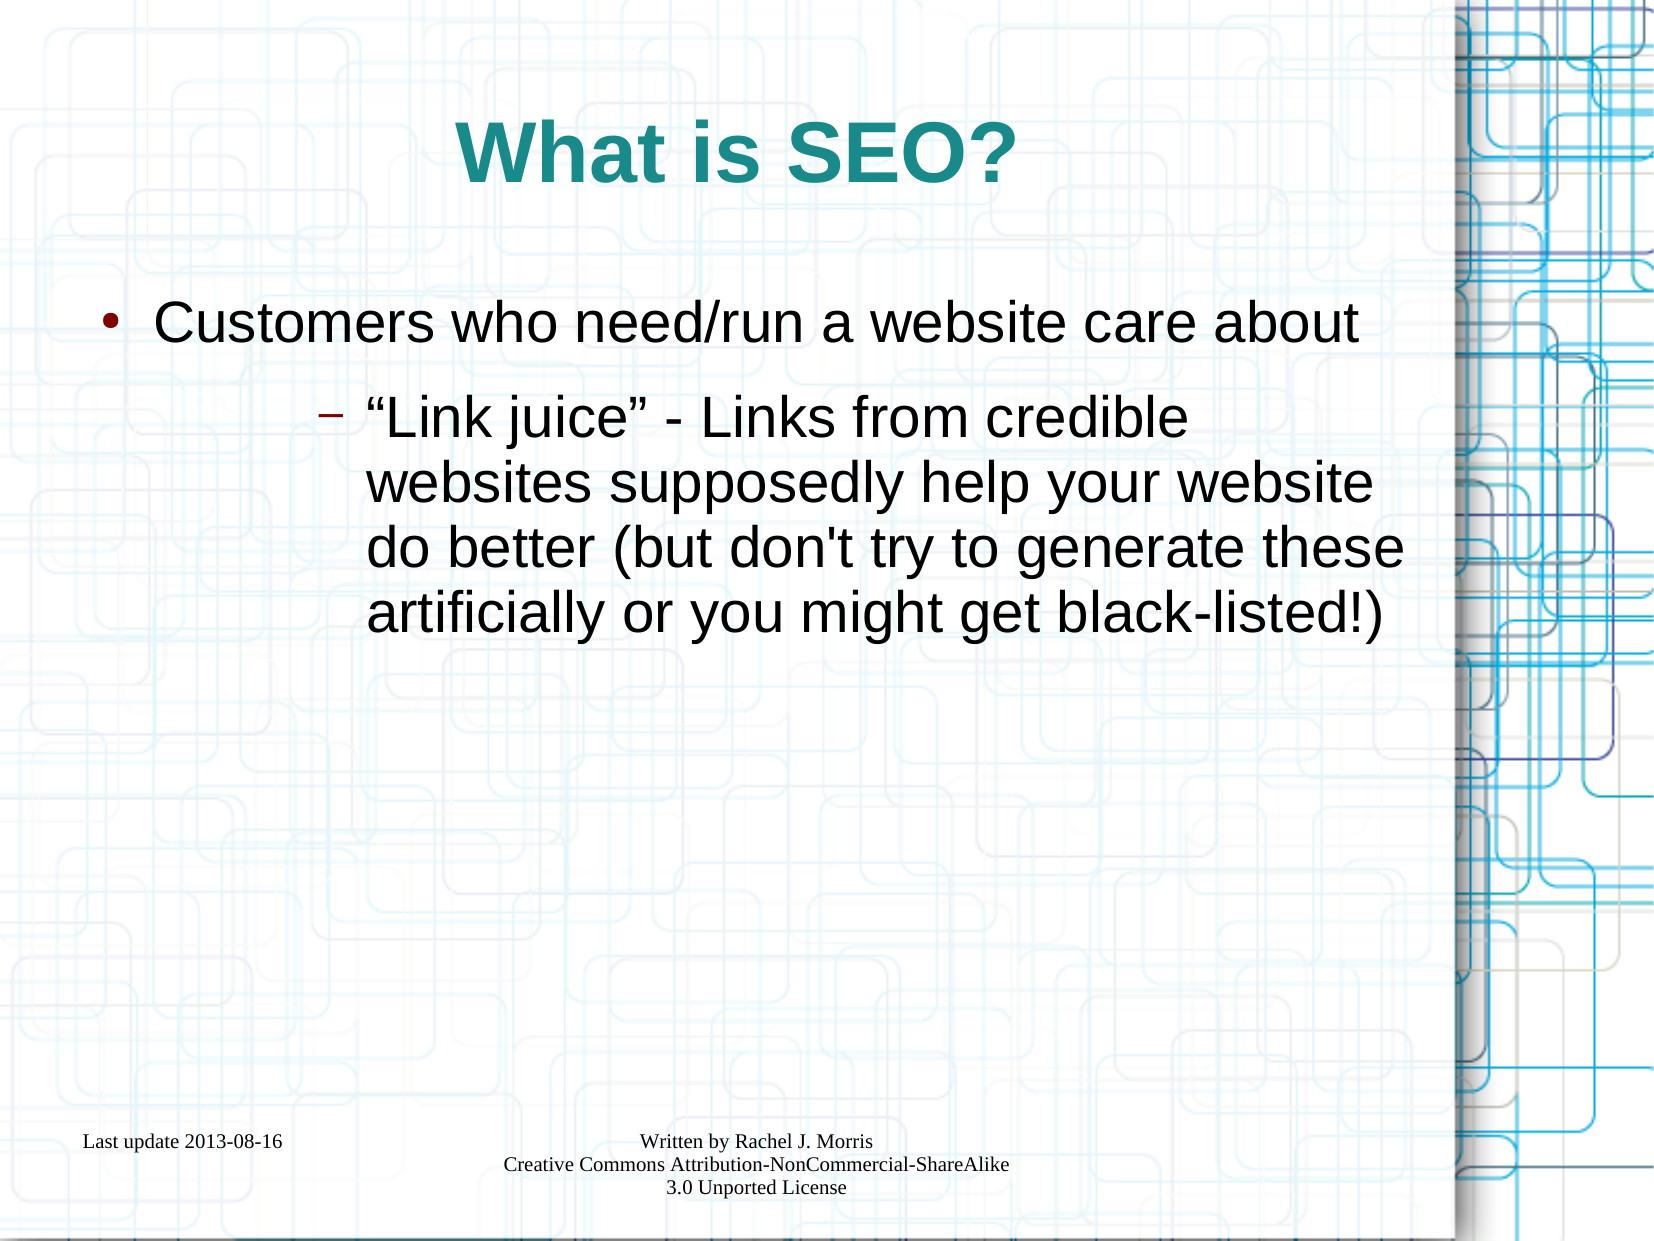

# What is SEO?
Customers who need/run a website care about
“Link juice” - Links from credible websites supposedly help your website do better (but don't try to generate these artificially or you might get black-listed!)